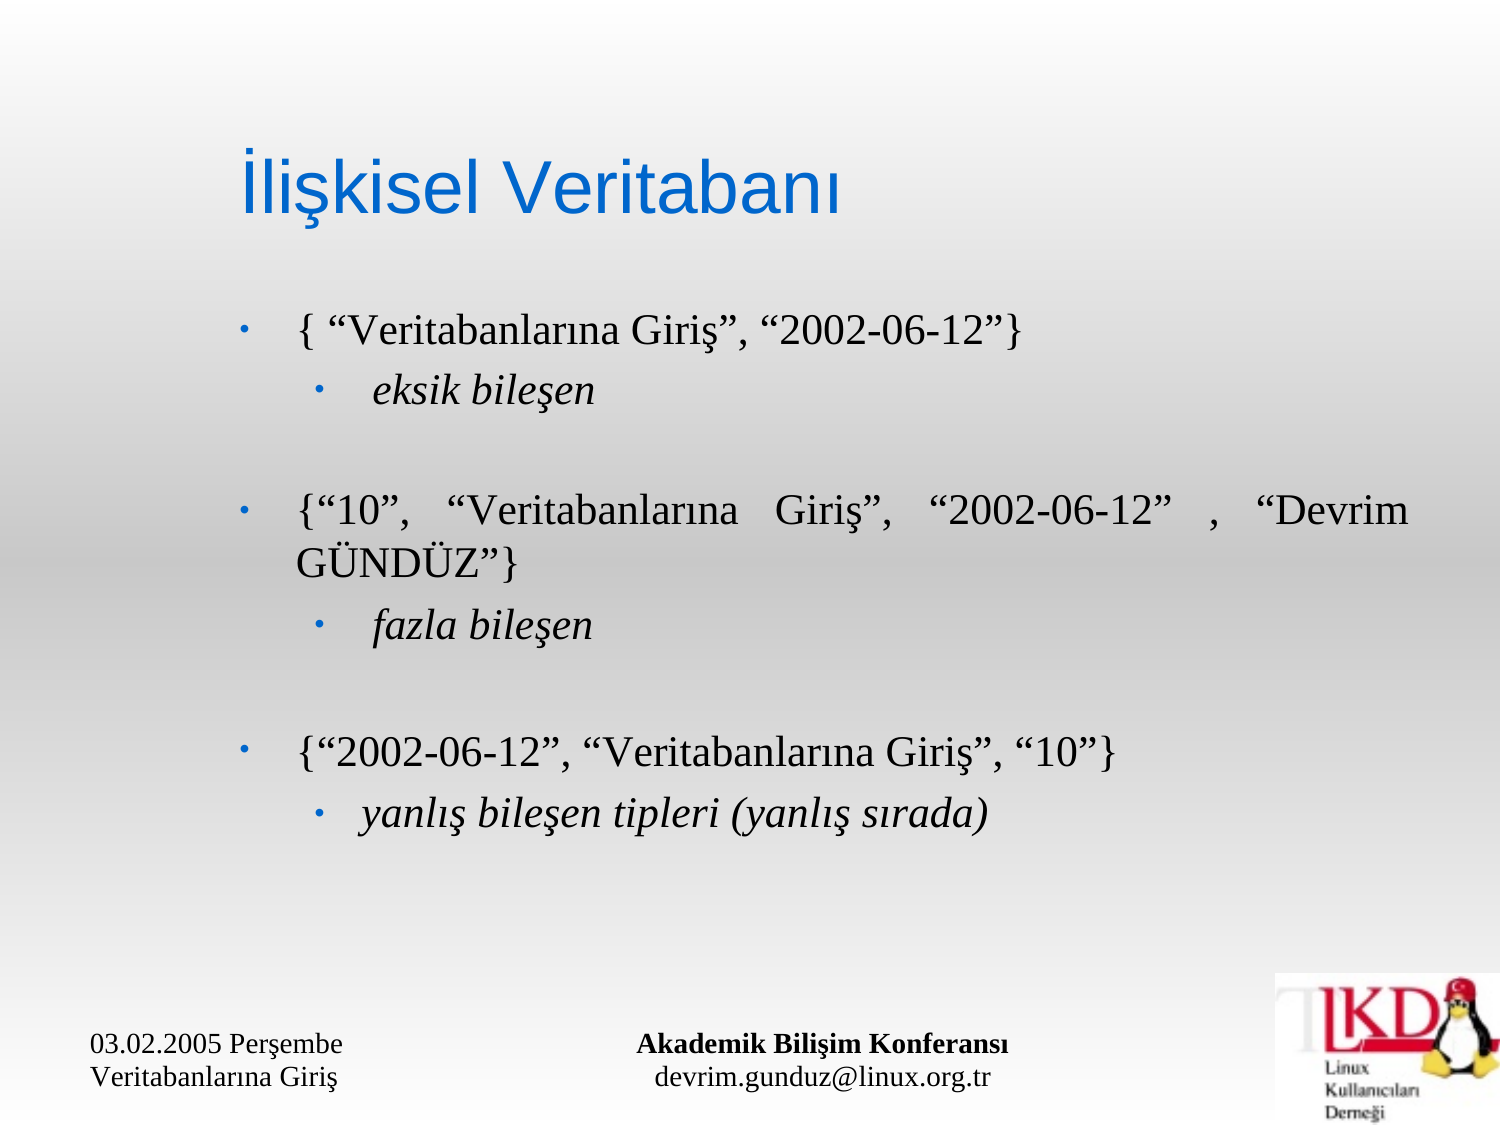

# İlişkisel Veritabanı
{ “Veritabanlarına Giriş”, “2002-06-12”}
 eksik bileşen
{“10”, “Veritabanlarına Giriş”, “2002-06-12” , “Devrim GÜNDÜZ”}
 fazla bileşen
{“2002-06-12”, “Veritabanlarına Giriş”, “10”}
yanlış bileşen tipleri (yanlış sırada)